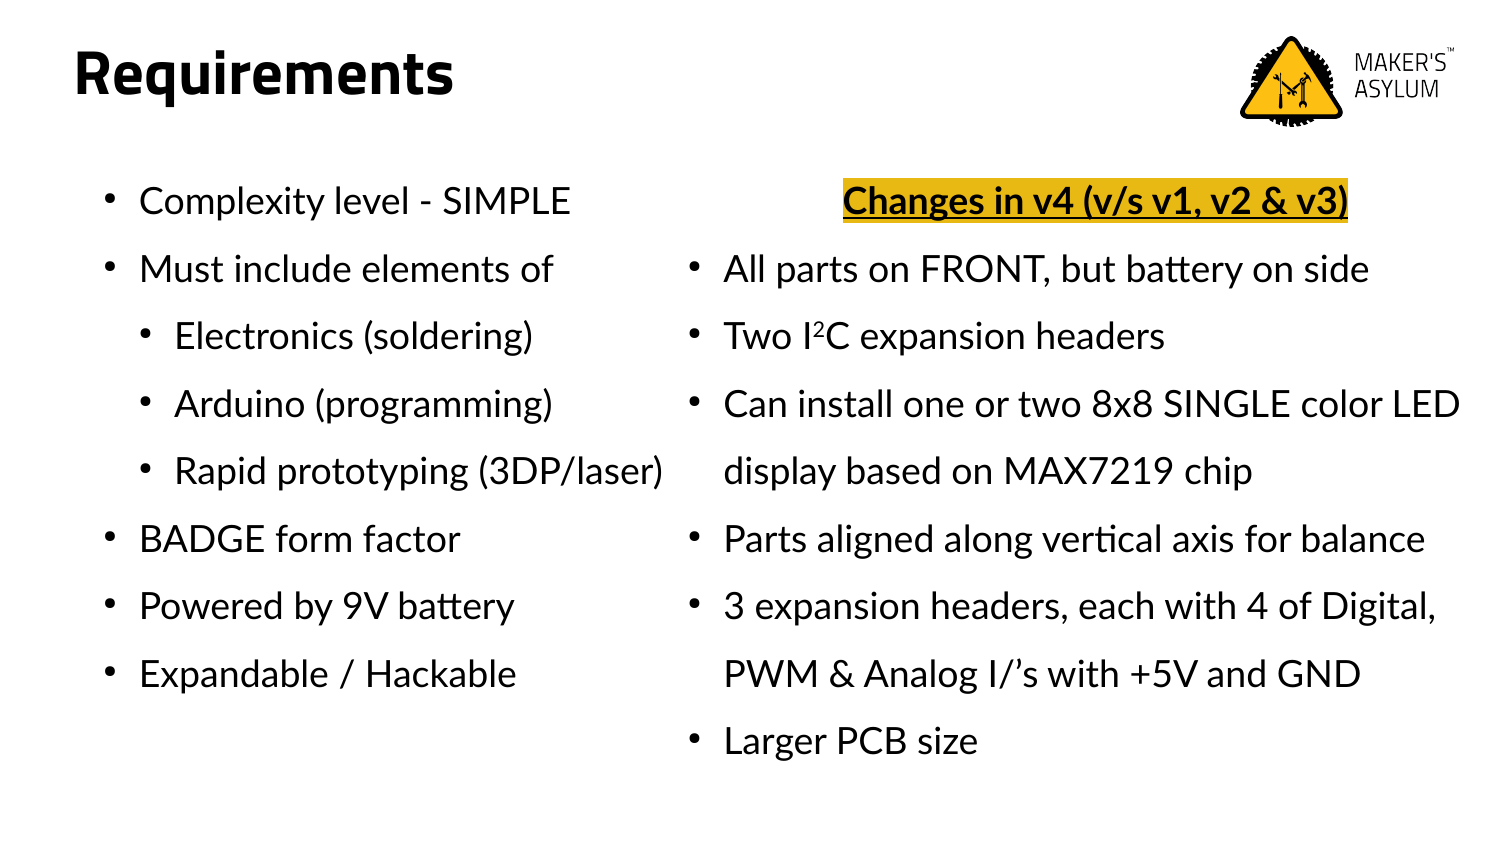

Requirements
Complexity level - SIMPLE
Must include elements of
Electronics (soldering)
Arduino (programming)
Rapid prototyping (3DP/laser)
BADGE form factor
Powered by 9V battery
Expandable / Hackable
Changes in v4 (v/s v1, v2 & v3)
All parts on FRONT, but battery on side
Two I2C expansion headers
Can install one or two 8x8 SINGLE color LED display based on MAX7219 chip
Parts aligned along vertical axis for balance
3 expansion headers, each with 4 of Digital, PWM & Analog I/’s with +5V and GND
Larger PCB size